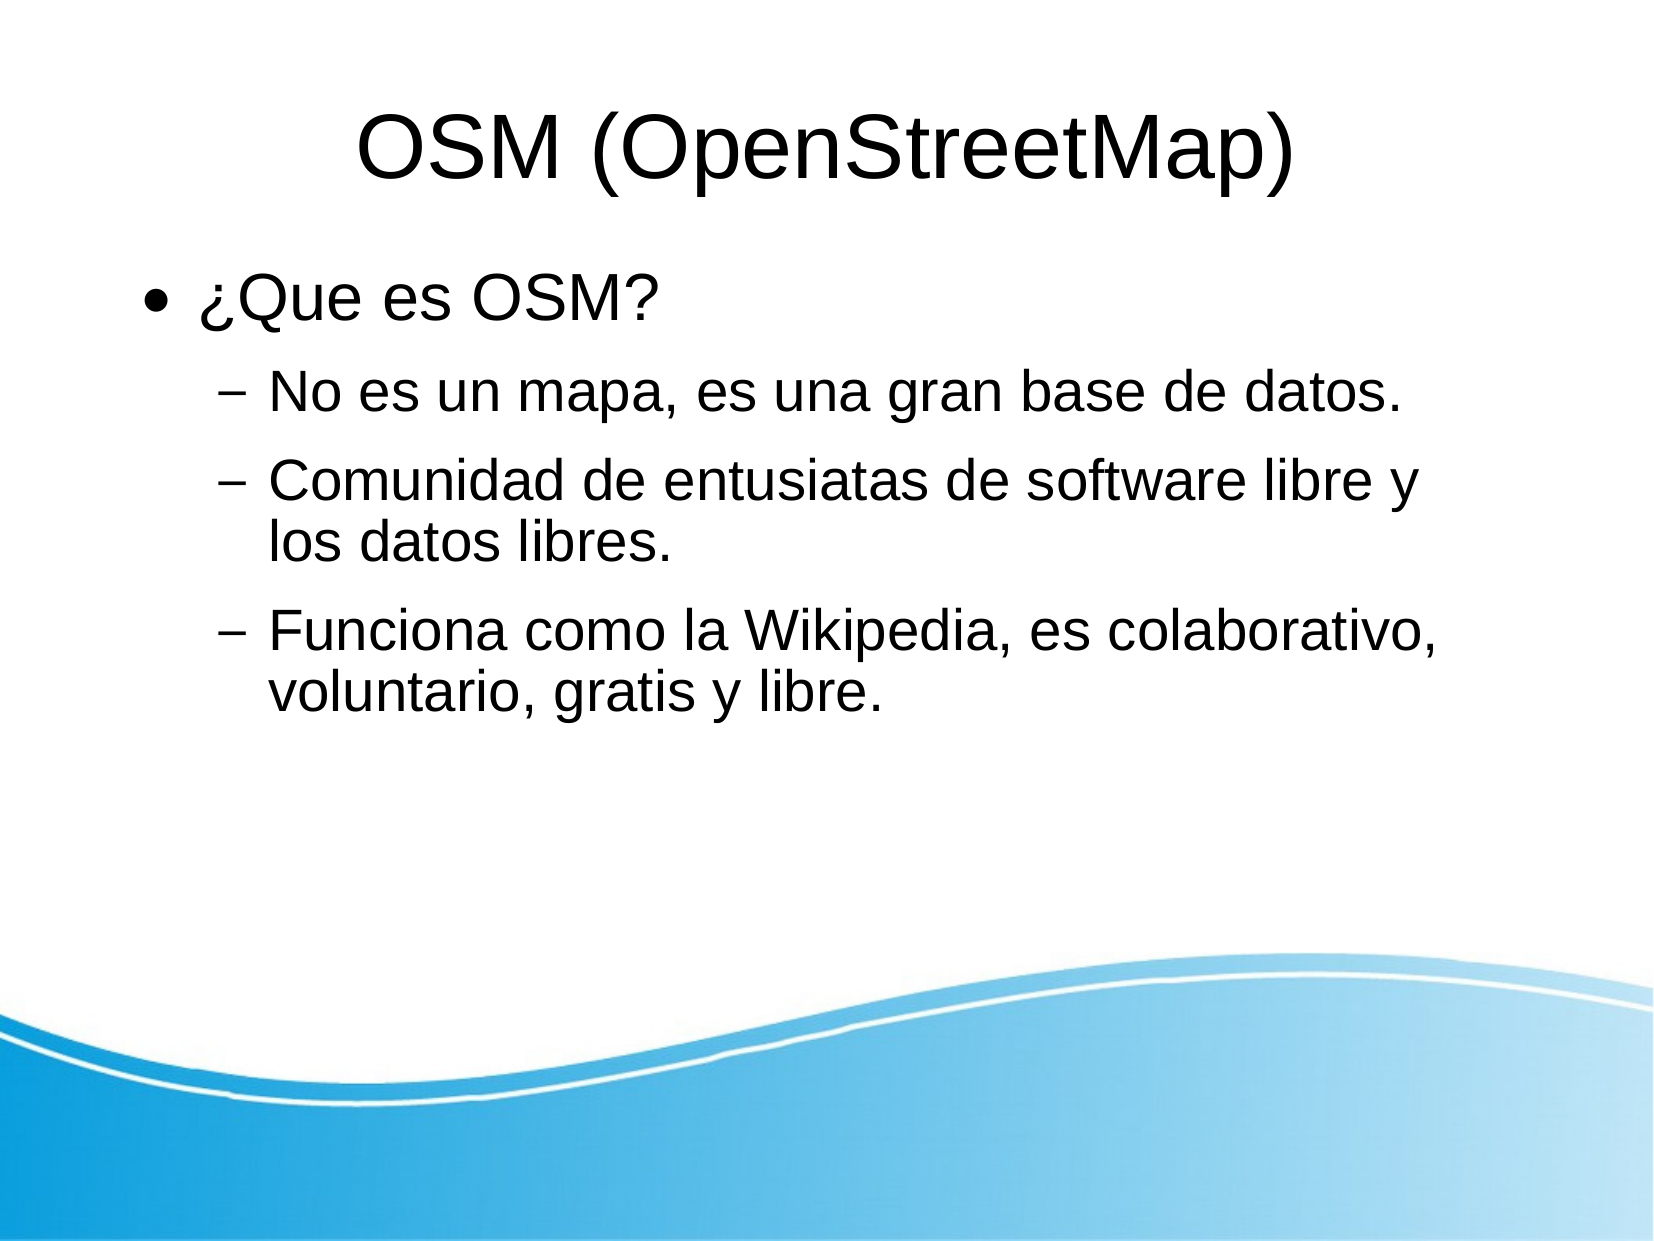

# OSM (OpenStreetMap)
¿Que es OSM?
No es un mapa, es una gran base de datos.
Comunidad de entusiatas de software libre y los datos libres.
Funciona como la Wikipedia, es colaborativo, voluntario, gratis y libre.